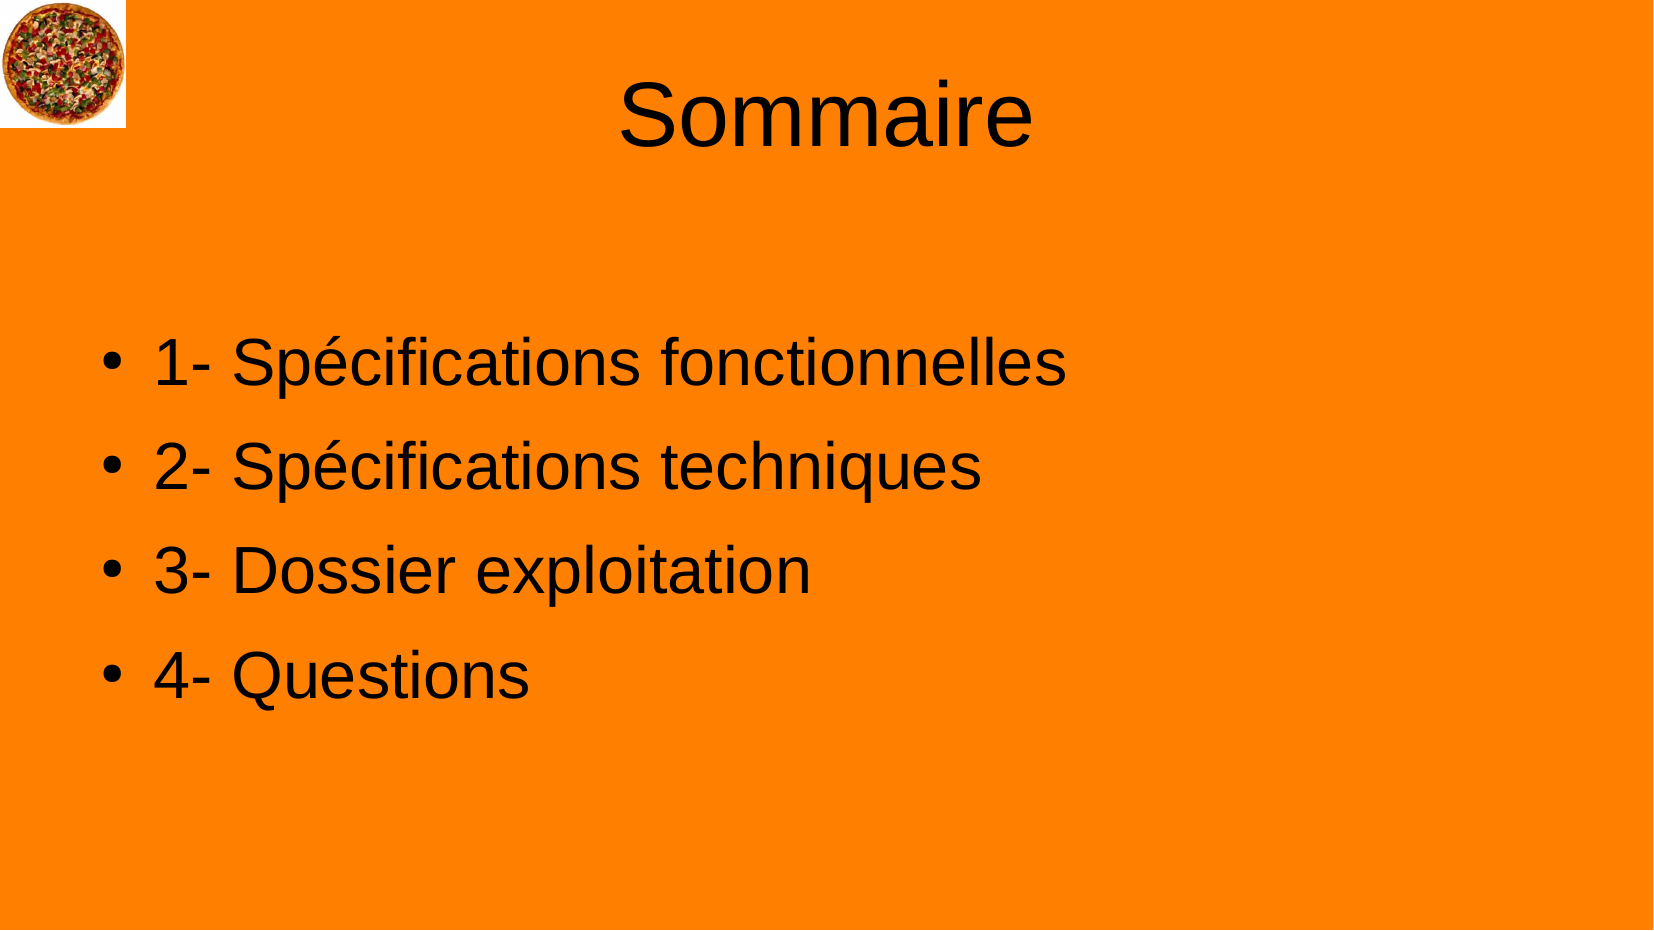

# Sommaire
1- Spécifications fonctionnelles
2- Spécifications techniques
3- Dossier exploitation
4- Questions